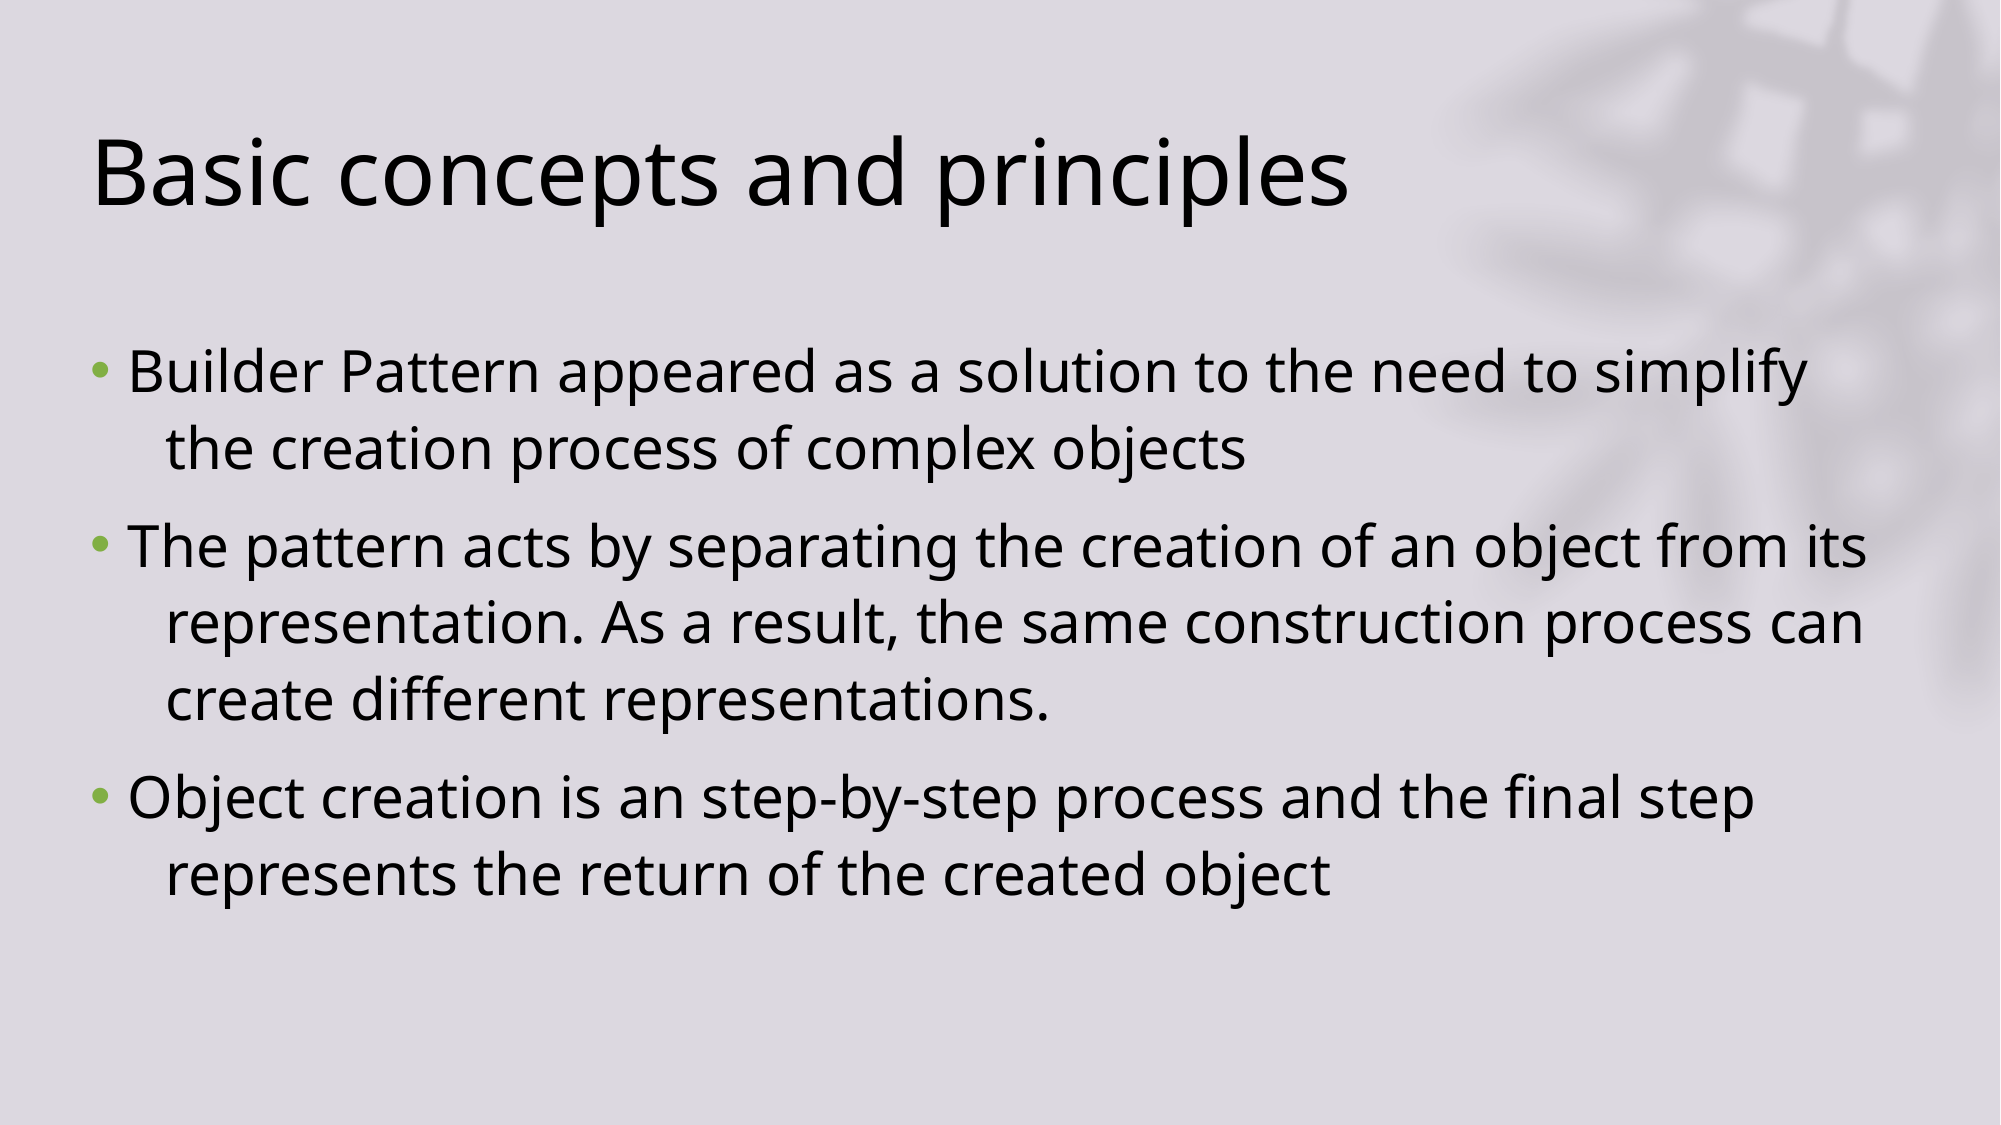

# Basic concepts and principles
Builder Pattern appeared as a solution to the need to simplify the creation process of complex objects
The pattern acts by separating the creation of an object from its representation. As a result, the same construction process can create different representations.
Object creation is an step-by-step process and the final step represents the return of the created object